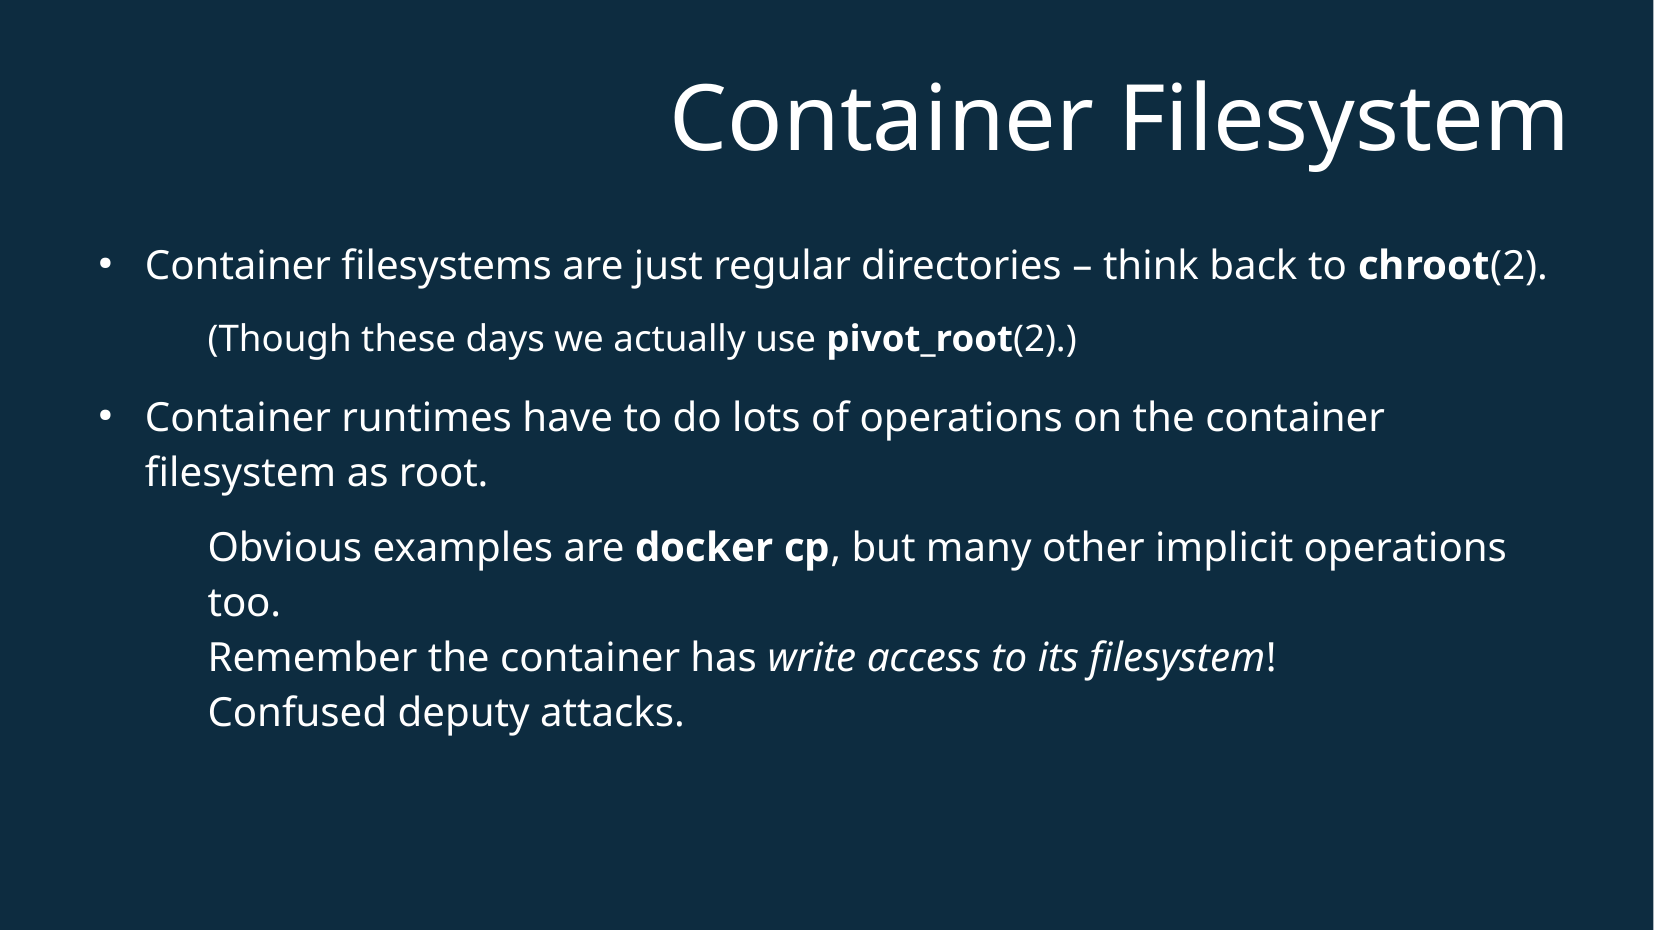

# Container Filesystem
Container filesystems are just regular directories – think back to chroot(2).
(Though these days we actually use pivot_root(2).)
Container runtimes have to do lots of operations on the container filesystem as root.
Obvious examples are docker cp, but many other implicit operations too.
Remember the container has write access to its filesystem!
Confused deputy attacks.